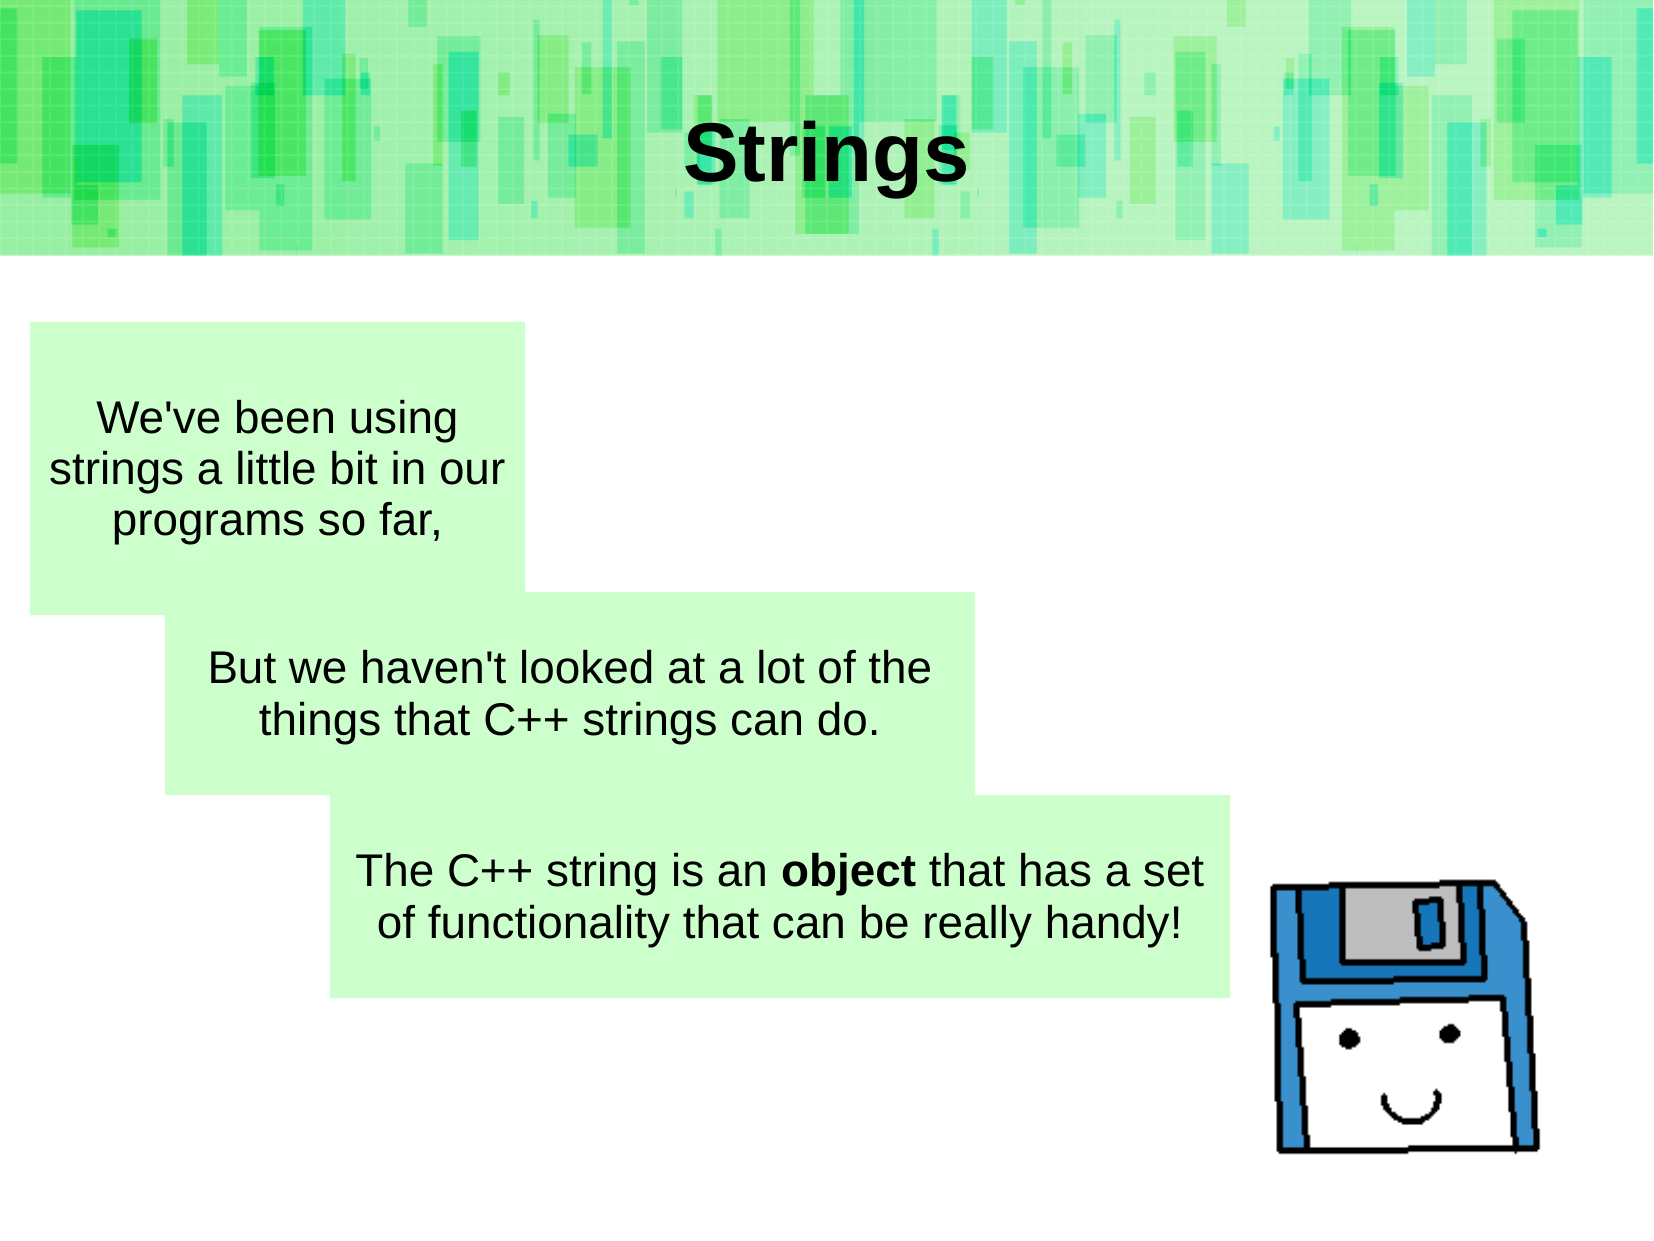

# Strings
We've been using strings a little bit in our programs so far,
But we haven't looked at a lot of the things that C++ strings can do.
The C++ string is an object that has a set of functionality that can be really handy!
“while not done”